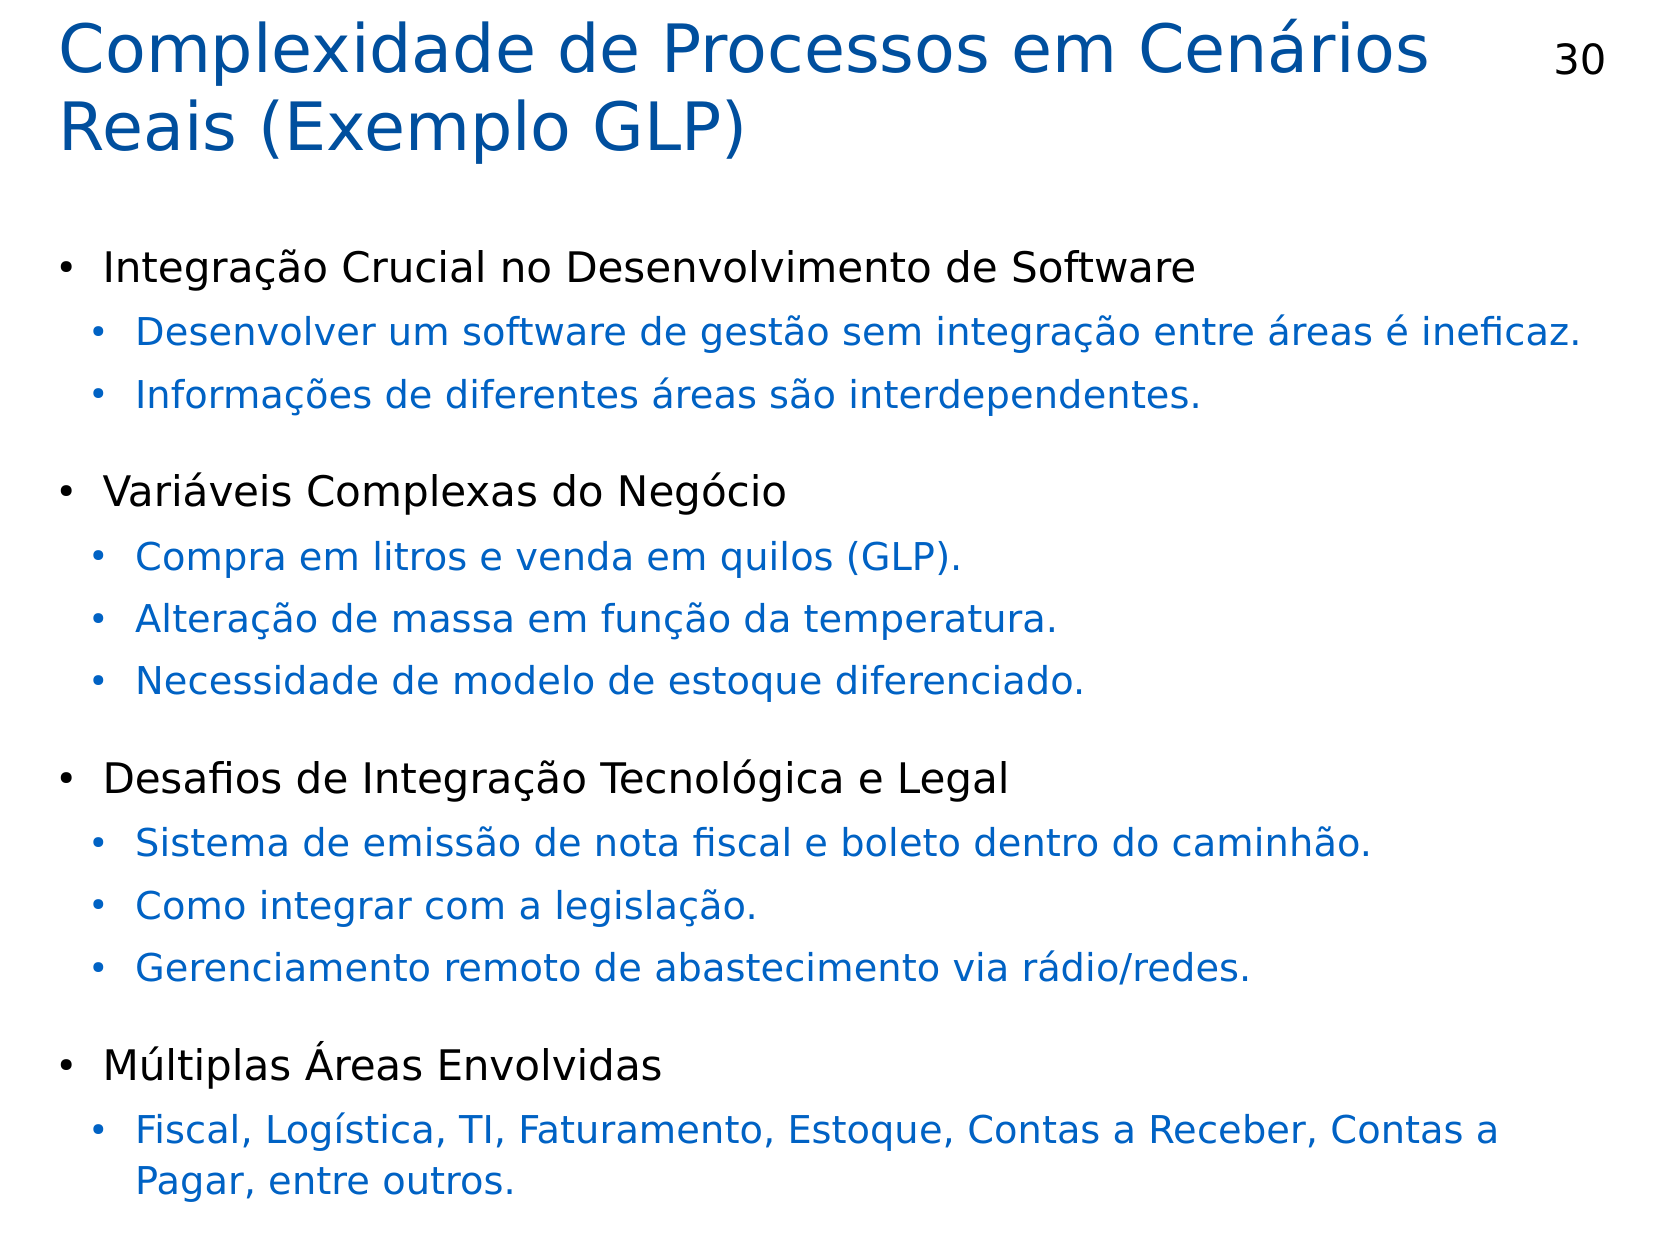

# Complexidade de Processos em Cenários Reais (Exemplo GLP)
30
Integração Crucial no Desenvolvimento de Software
Desenvolver um software de gestão sem integração entre áreas é ineficaz.
Informações de diferentes áreas são interdependentes.
Variáveis Complexas do Negócio
Compra em litros e venda em quilos (GLP).
Alteração de massa em função da temperatura.
Necessidade de modelo de estoque diferenciado.
Desafios de Integração Tecnológica e Legal
Sistema de emissão de nota fiscal e boleto dentro do caminhão.
Como integrar com a legislação.
Gerenciamento remoto de abastecimento via rádio/redes.
Múltiplas Áreas Envolvidas
Fiscal, Logística, TI, Faturamento, Estoque, Contas a Receber, Contas a Pagar, entre outros.